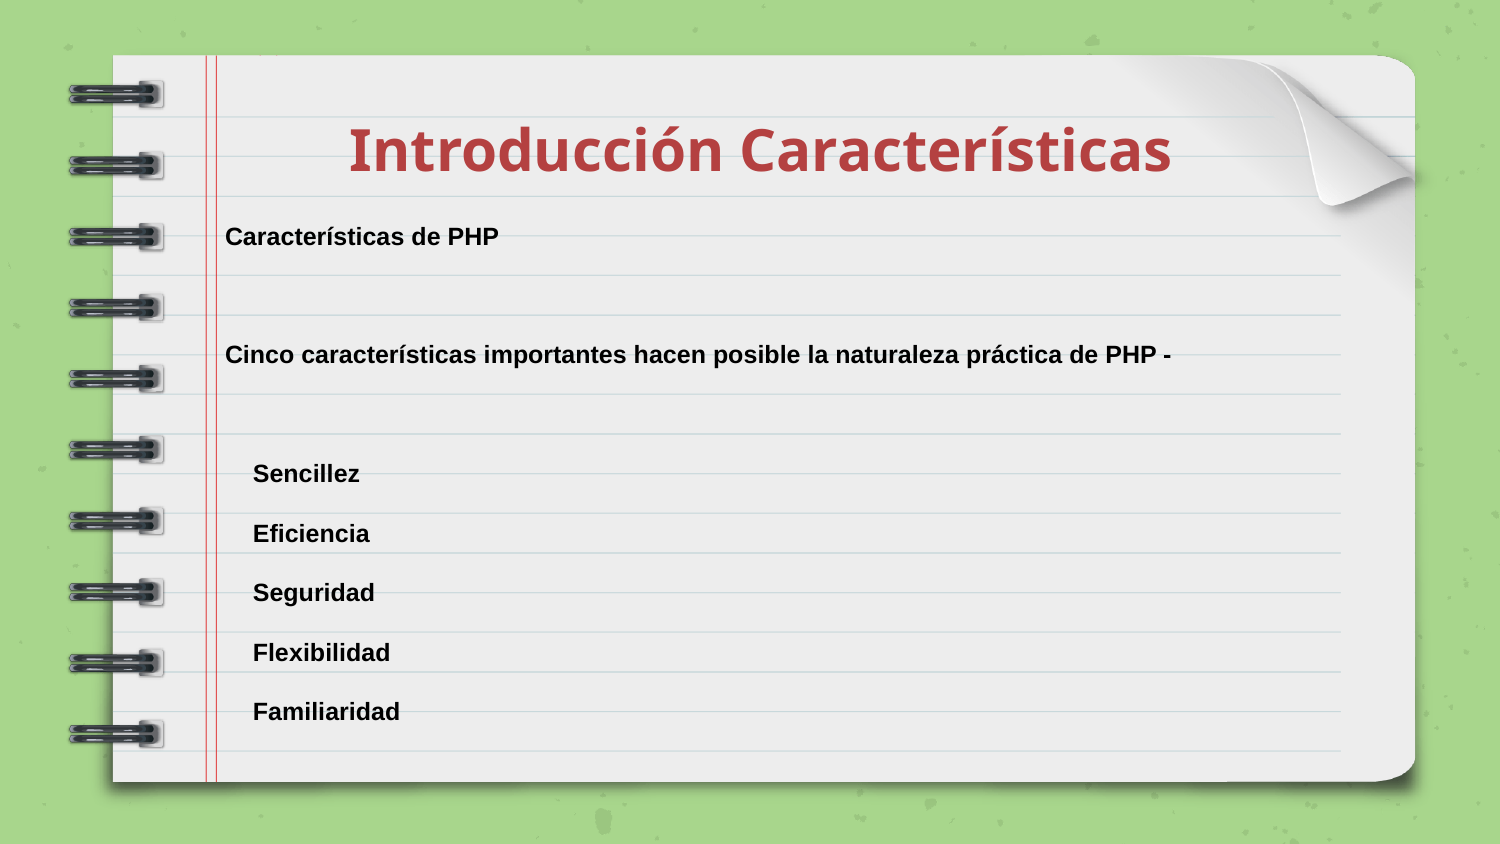

# Introducción Características
Características de PHP
Cinco características importantes hacen posible la naturaleza práctica de PHP -
 Sencillez
 Eficiencia
 Seguridad
 Flexibilidad
 Familiaridad